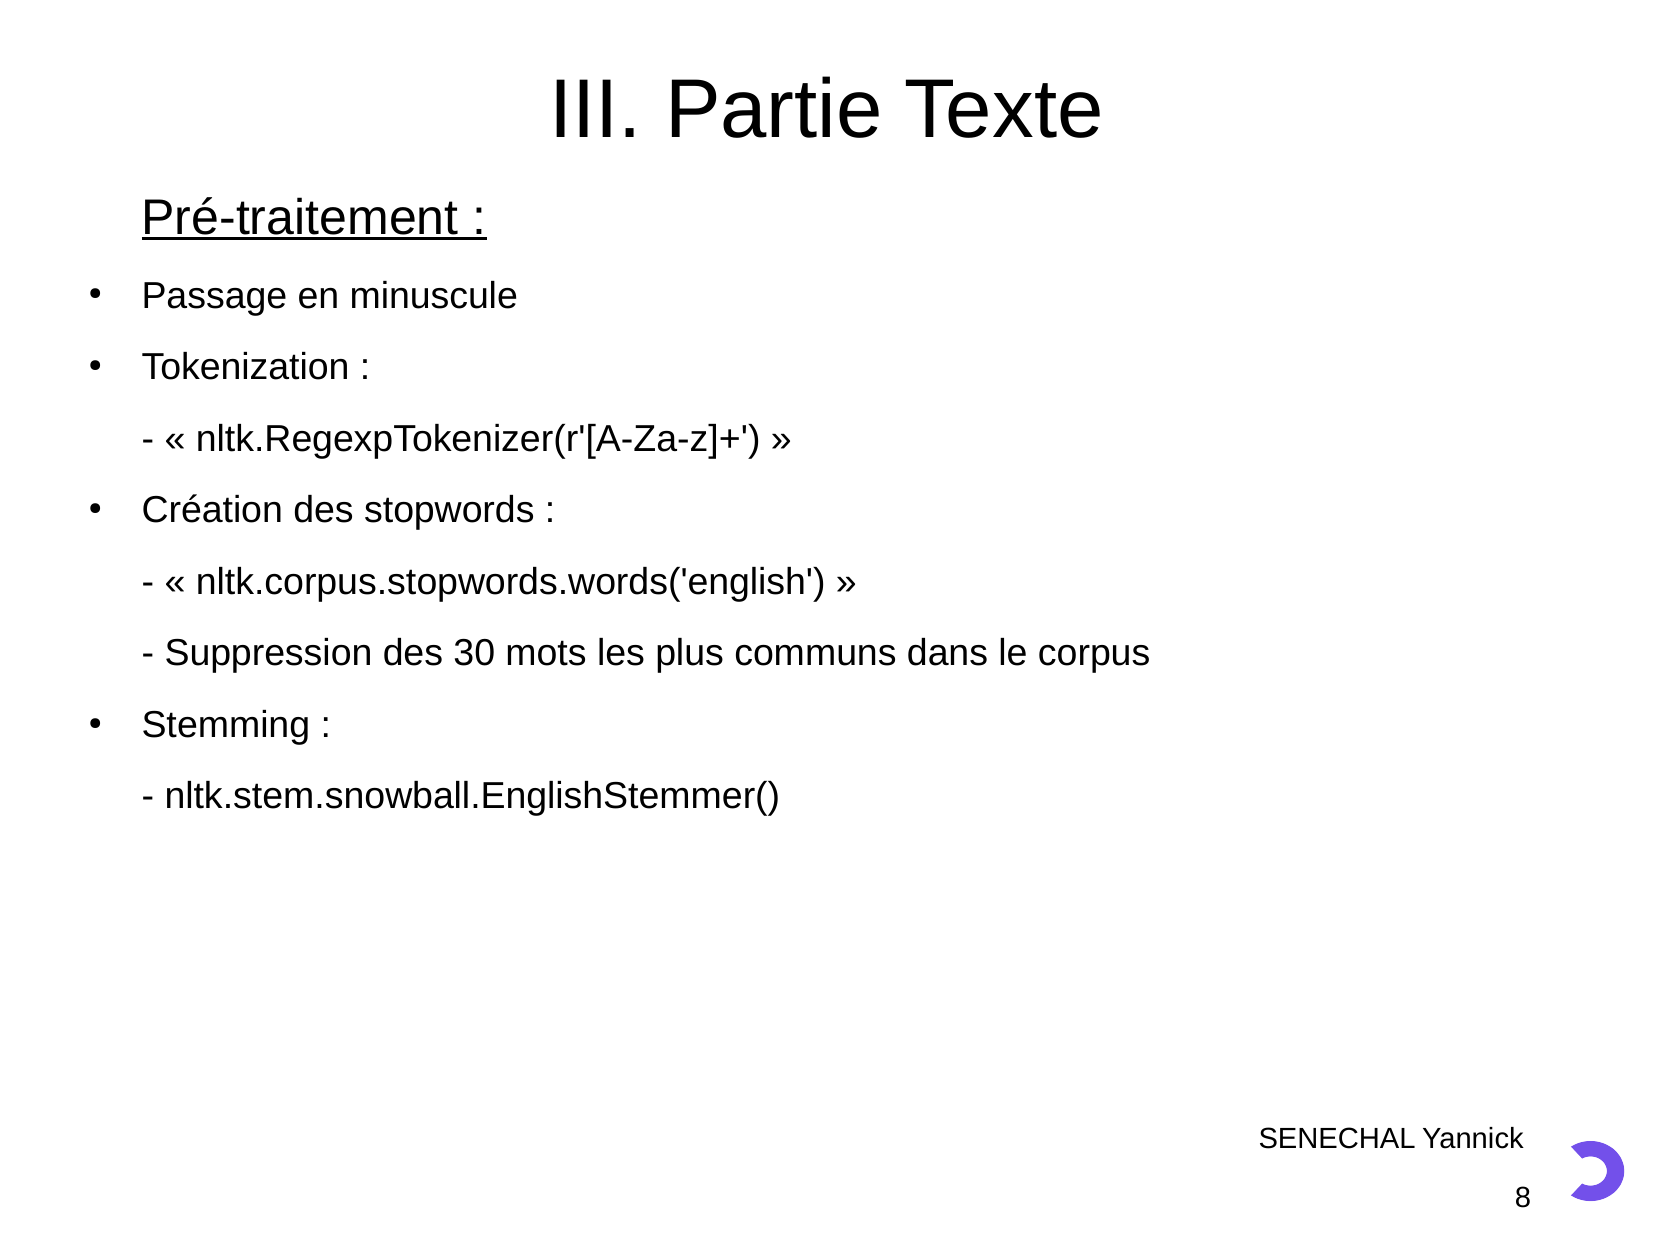

# III. Partie Texte
Pré-traitement :
Passage en minuscule
Tokenization :
- « nltk.RegexpTokenizer(r'[A-Za-z]+') »
Création des stopwords :
- « nltk.corpus.stopwords.words('english') »
- Suppression des 30 mots les plus communs dans le corpus
Stemming :
- nltk.stem.snowball.EnglishStemmer()
SENECHAL Yannick
8